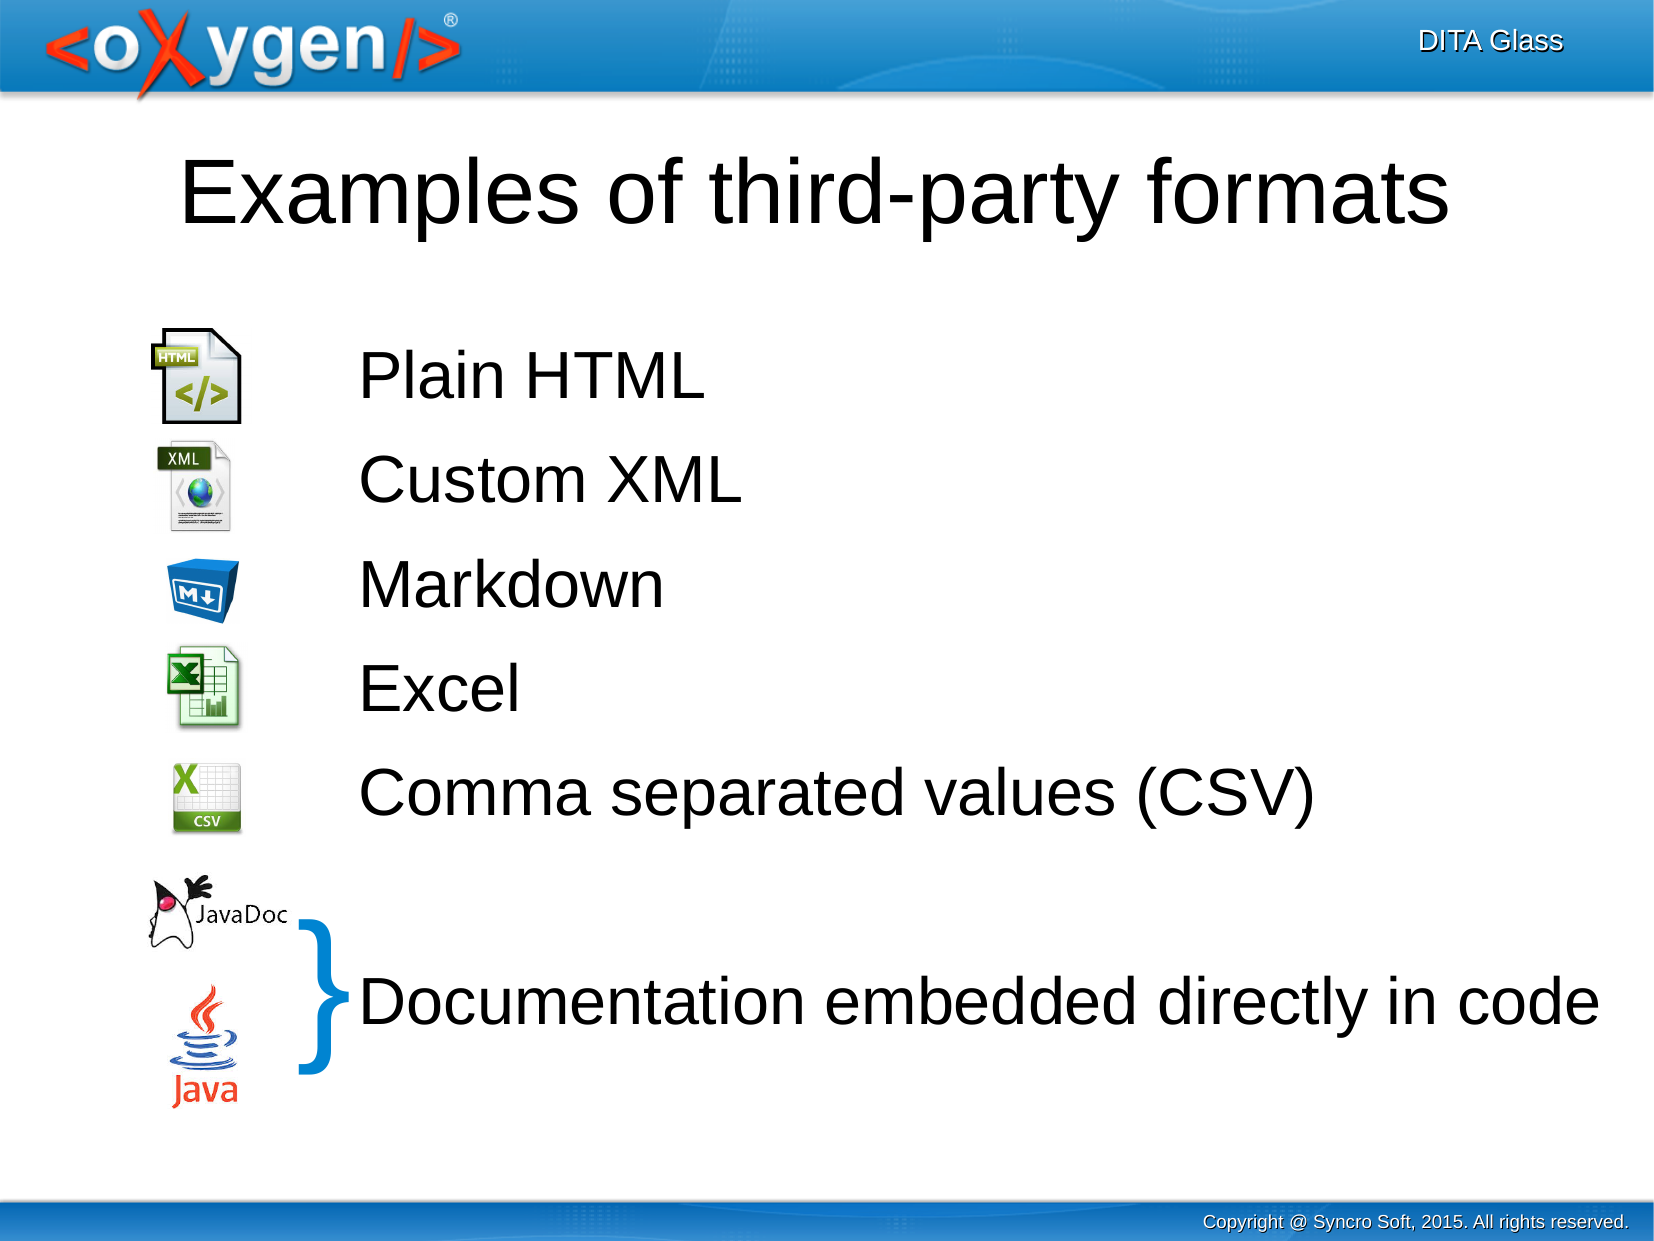

# Examples of third-party formats
Plain HTML
Custom XML
Markdown
Excel
Comma separated values (CSV)
Documentation embedded directly in code
}